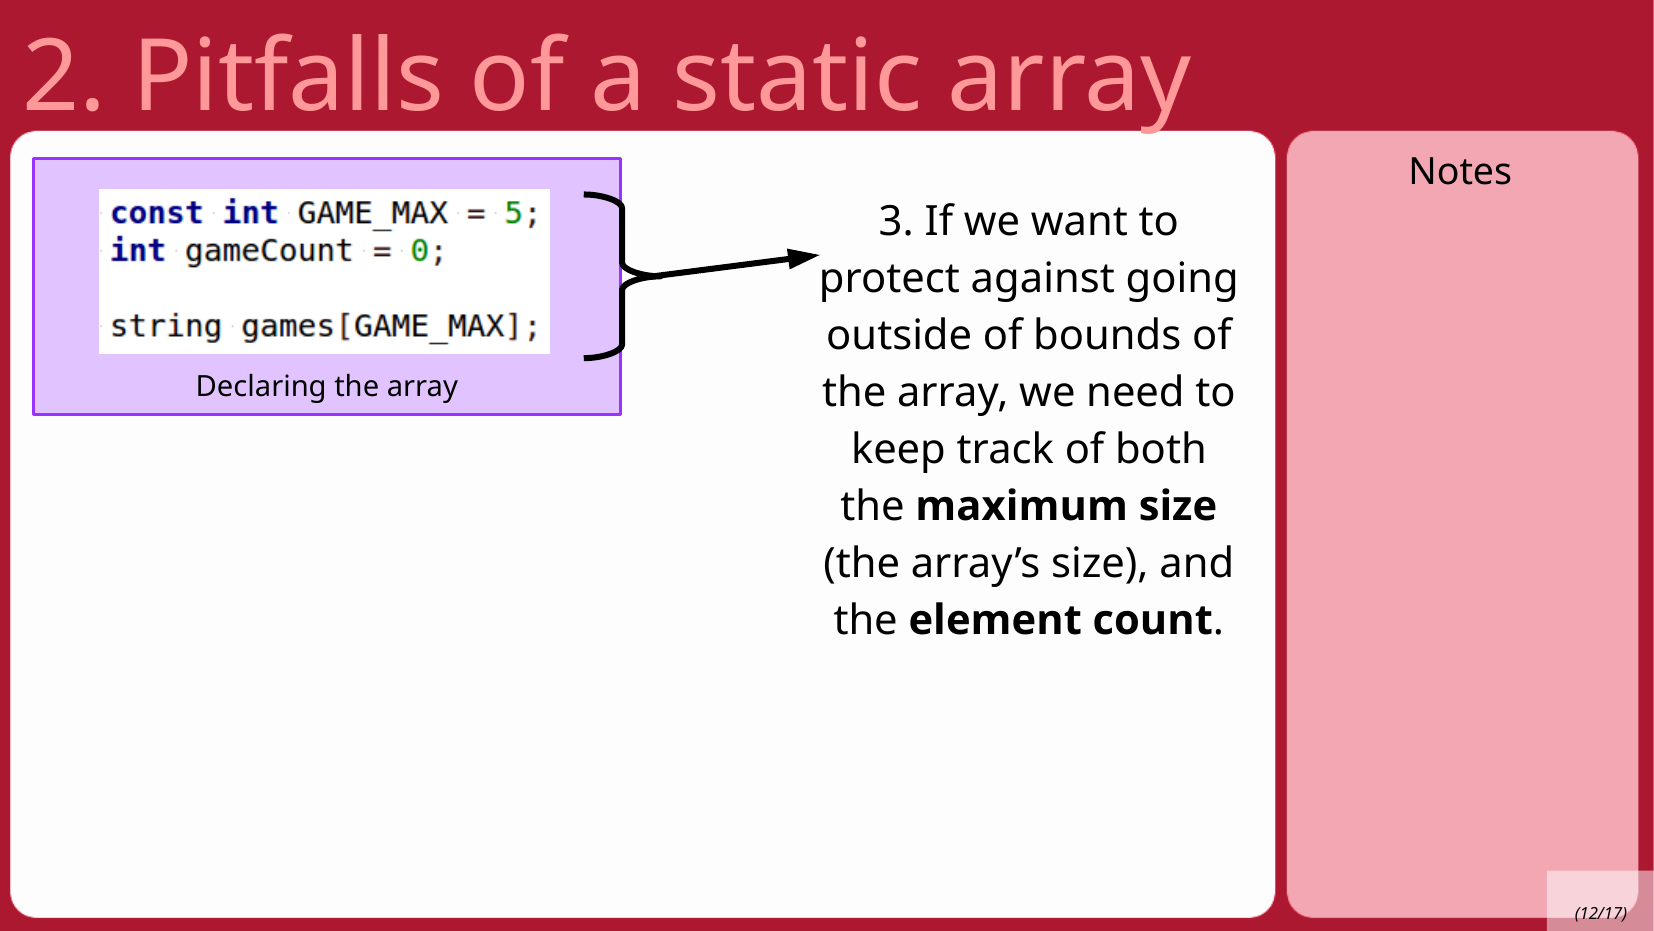

# 2. Pitfalls of a static array
Notes
Declaring the array
3. If we want to protect against going outside of bounds of the array, we need to keep track of both
the maximum size (the array’s size), and the element count.